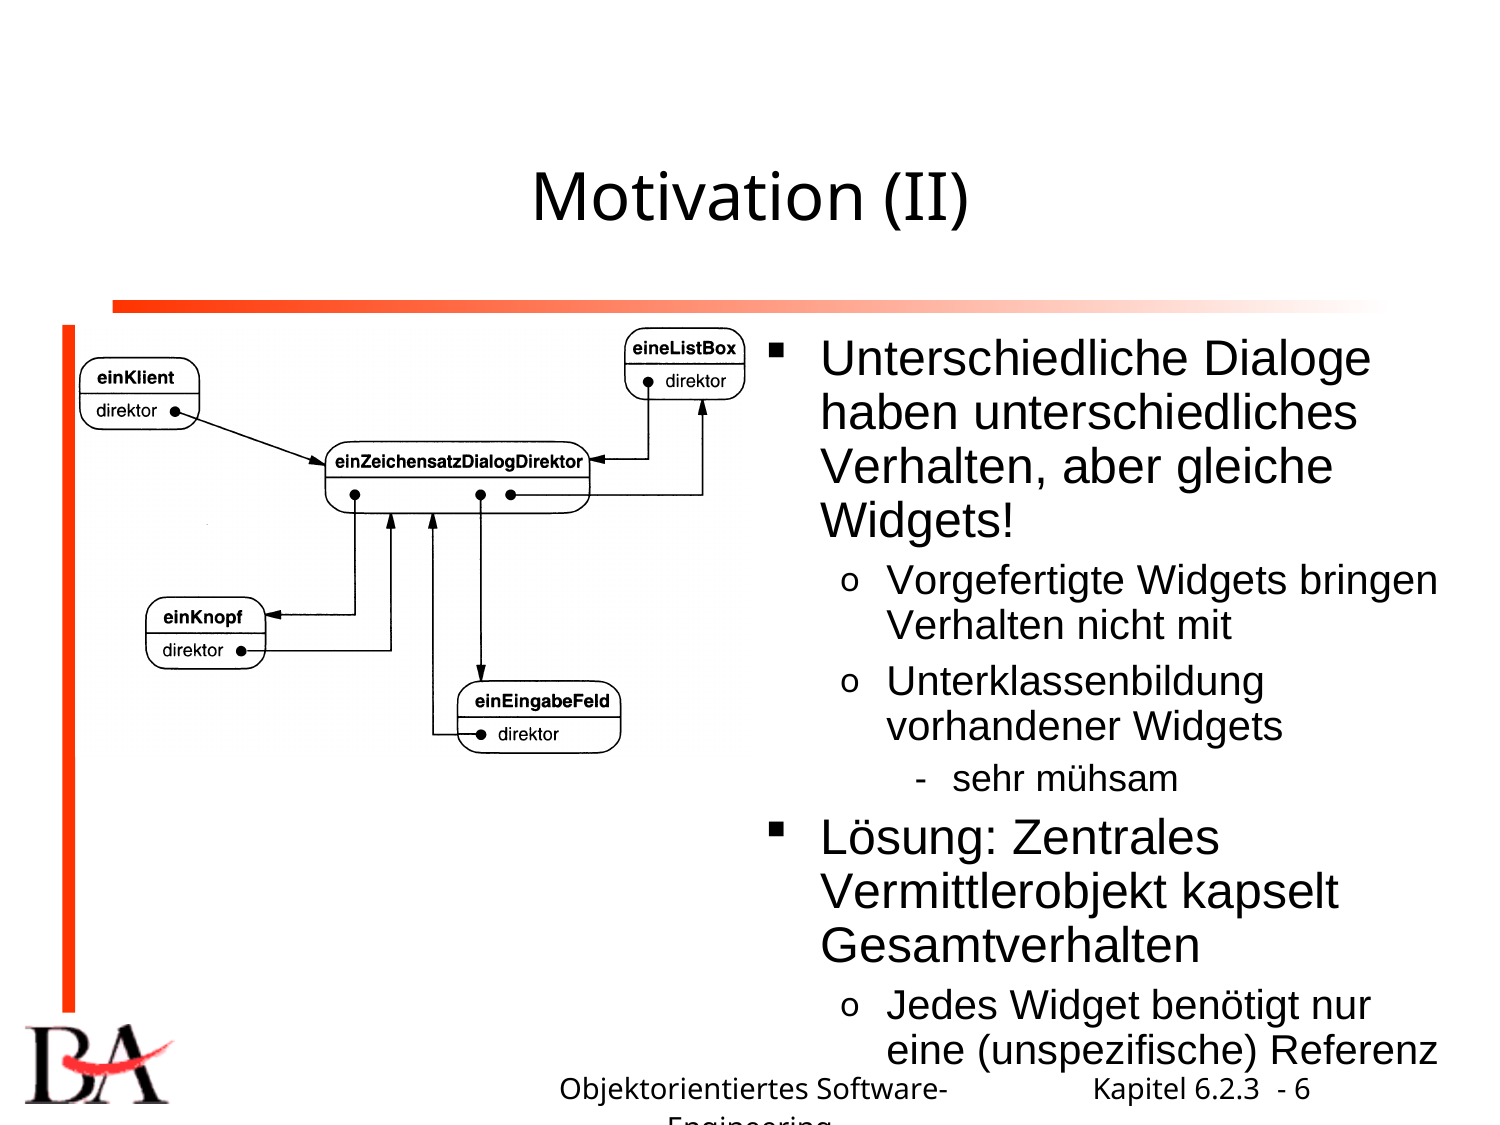

# Motivation (II)
Unterschiedliche Dialoge haben unterschiedliches Verhalten, aber gleiche Widgets!
Vorgefertigte Widgets bringen Verhalten nicht mit
Unterklassenbildung vorhandener Widgets
sehr mühsam
Lösung: Zentrales Vermittlerobjekt kapselt Gesamtverhalten
Jedes Widget benötigt nur eine (unspezifische) Referenz
6